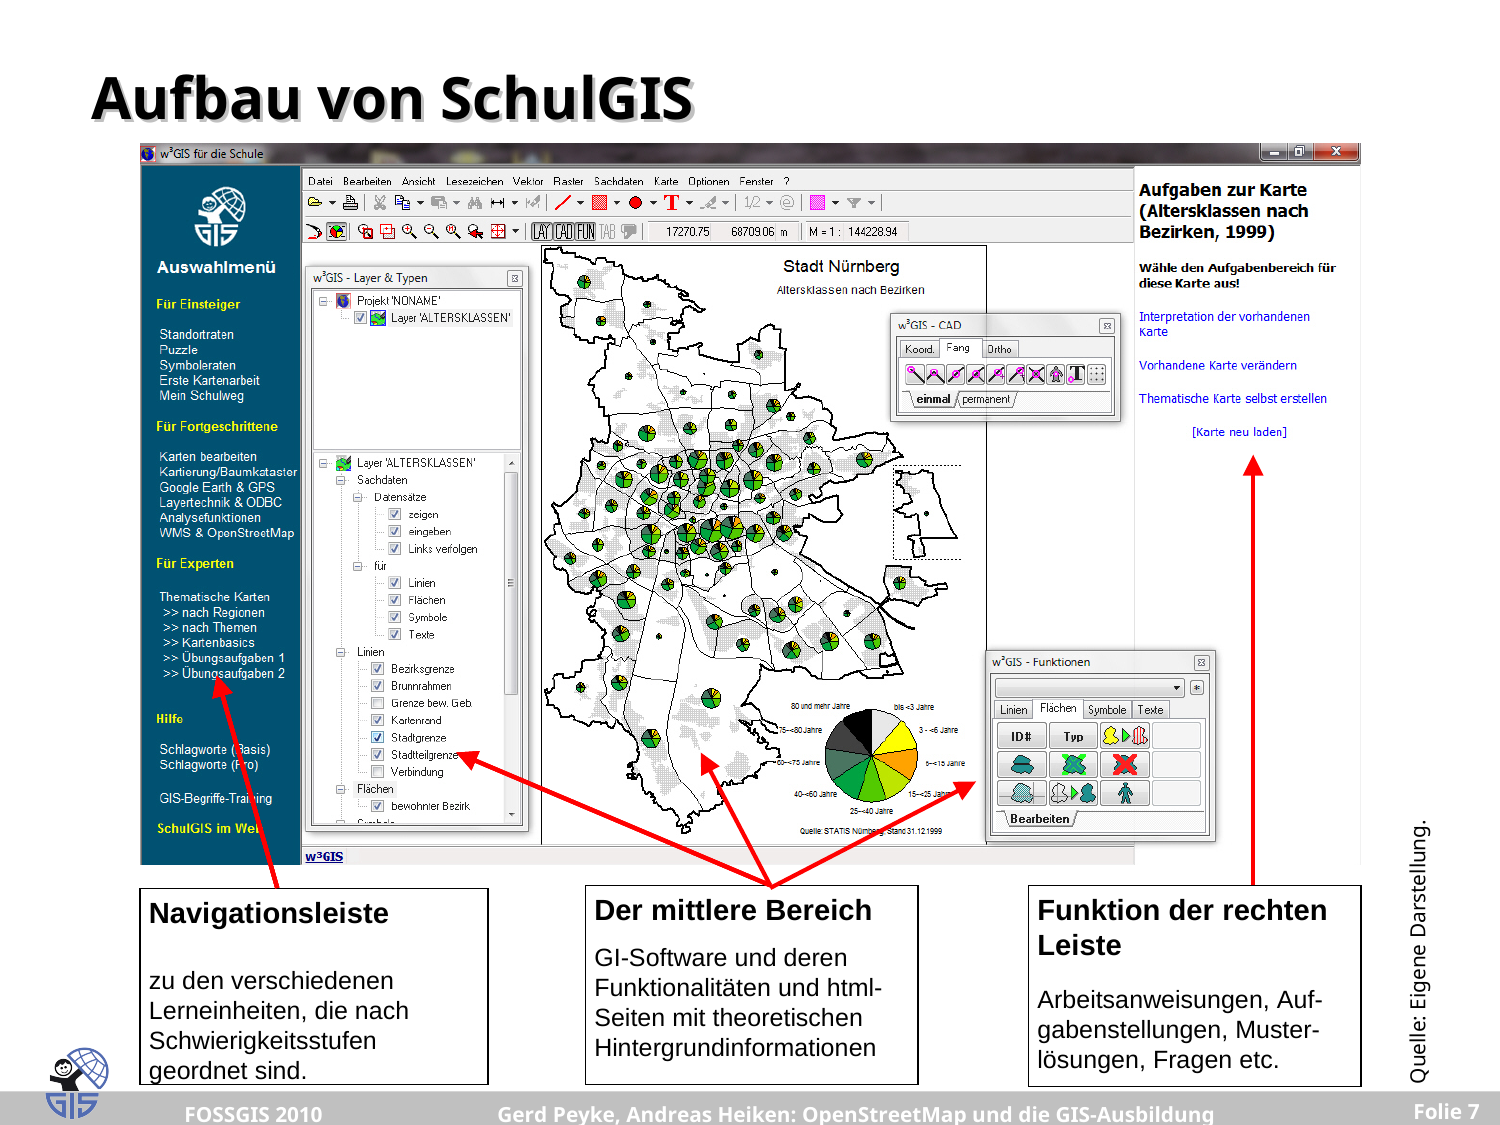

# Aufbau von SchulGIS
Der mittlere Bereich
GI-Software und deren Funktionalitäten und html-Seiten mit theoretischen Hintergrundinformationen
Funktion der rechten Leiste
Arbeitsanweisungen, Auf-gabenstellungen, Muster-lösungen, Fragen etc.
Navigationsleiste
zu den verschiedenen Lerneinheiten, die nach Schwierigkeitsstufen geordnet sind.
Navigationsleiste
zu den verschiedenen Lerneinheiten, die nach Schwierigkeitsstufen geordnet sind.
Navigationsleiste
zu den verschiedenen Lerneinheiten, die nach Schwierigkeitsstufen geordnet sind.
Navigationsleiste
zu den verschiedenen Lerneinheiten, die nach Schwierigkeitsstufen geordnet sind.
Quelle: Eigene Darstellung.
7
17. Februar 2010
Mündliche Promotionsprüfung - Heiken